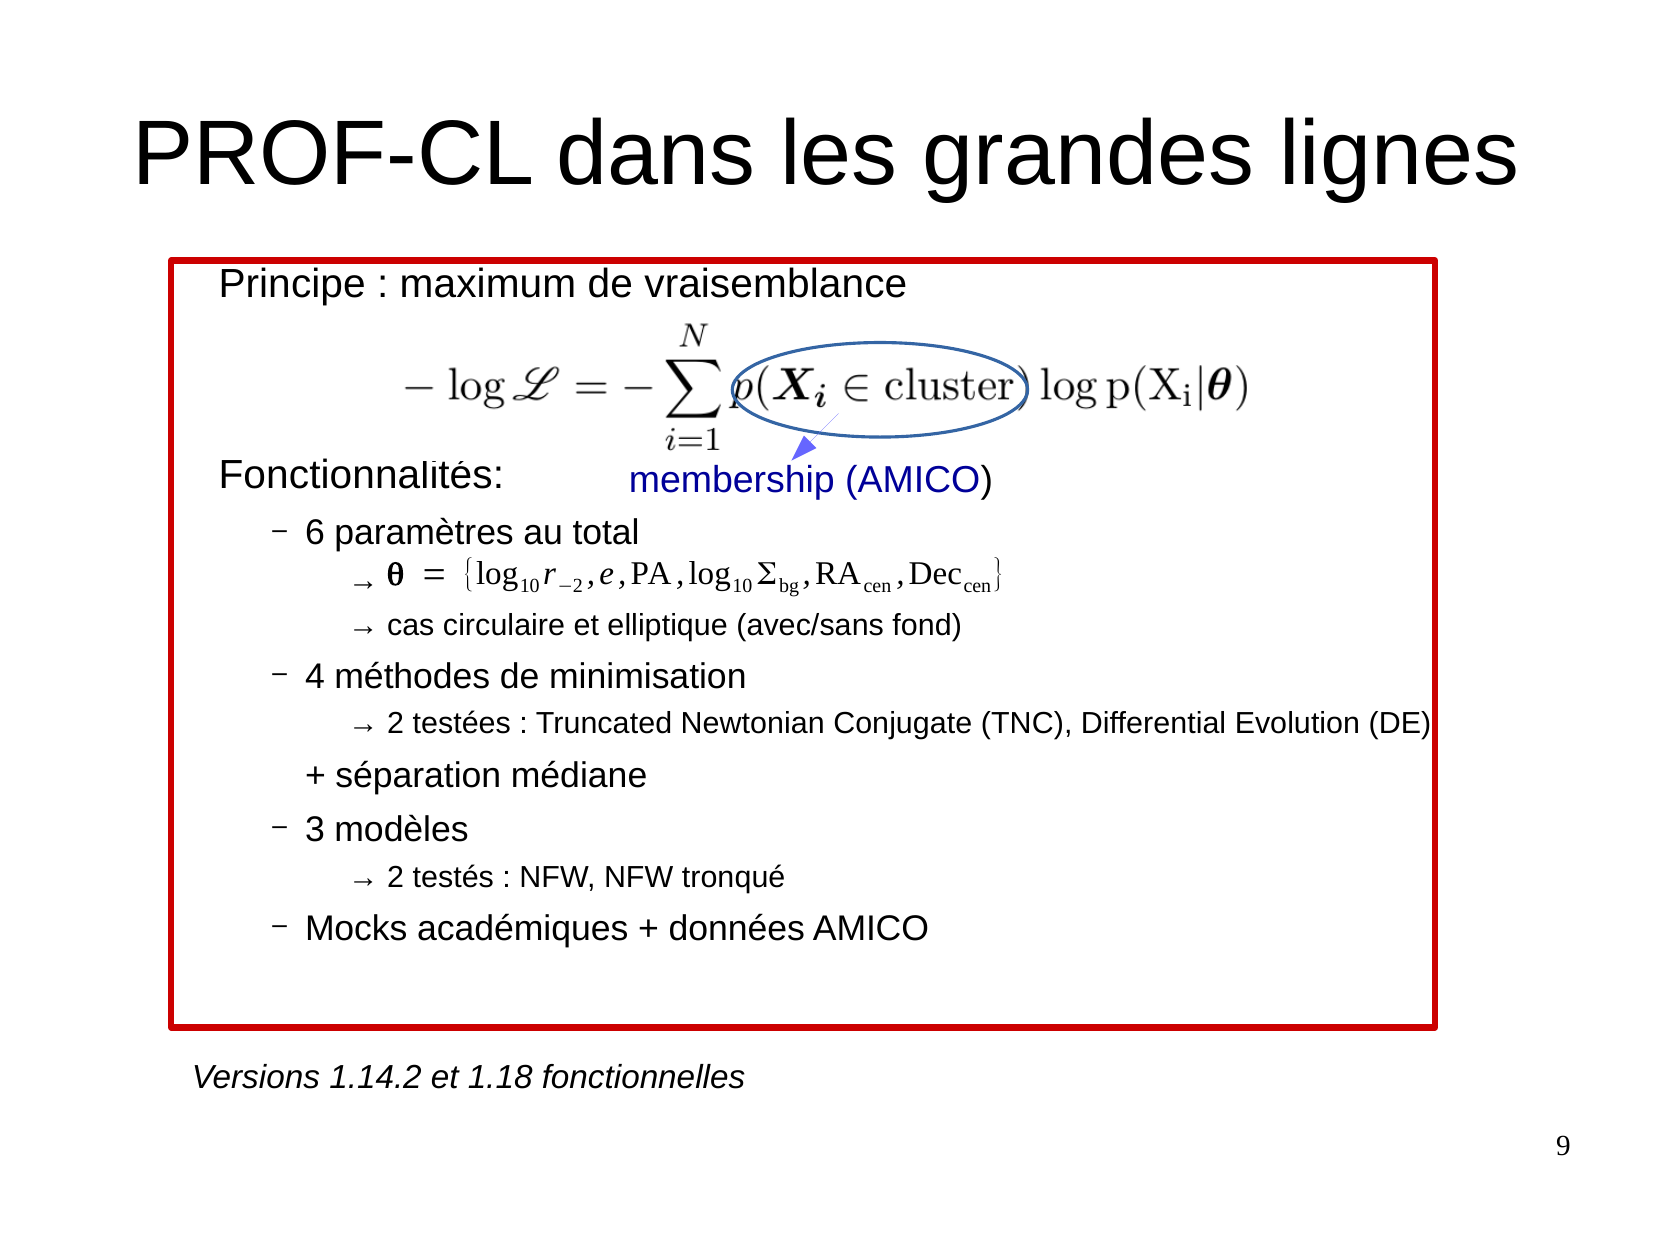

# PROF-CL dans les grandes lignes
Principe : maximum de vraisemblance
Fonctionnalités:
6 paramètres au total
→
→ cas circulaire et elliptique (avec/sans fond)
4 méthodes de minimisation
→ 2 testées : Truncated Newtonian Conjugate (TNC), Differential Evolution (DE)
+ séparation médiane
3 modèles
→ 2 testés : NFW, NFW tronqué
Mocks académiques + données AMICO
membership (AMICO)
Versions 1.14.2 et 1.18 fonctionnelles
9